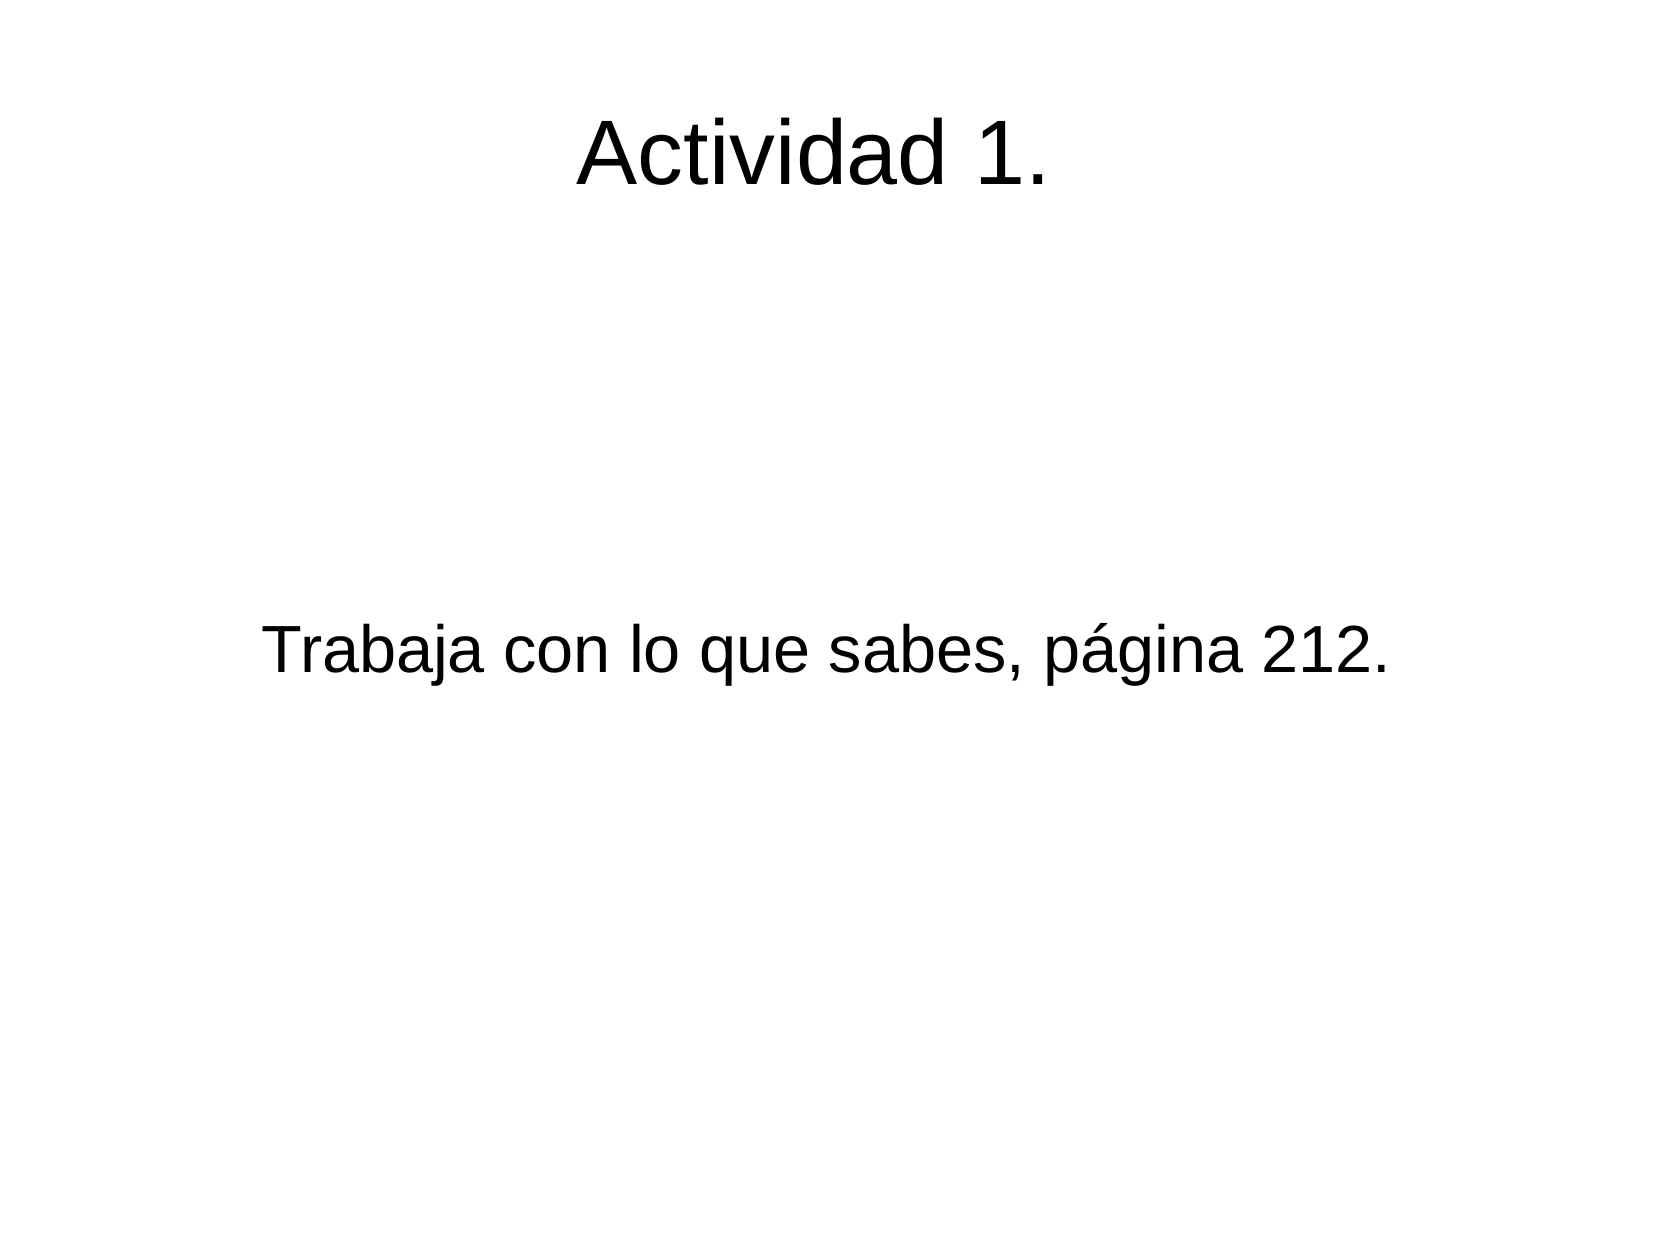

# Actividad 1.
Trabaja con lo que sabes, página 212.